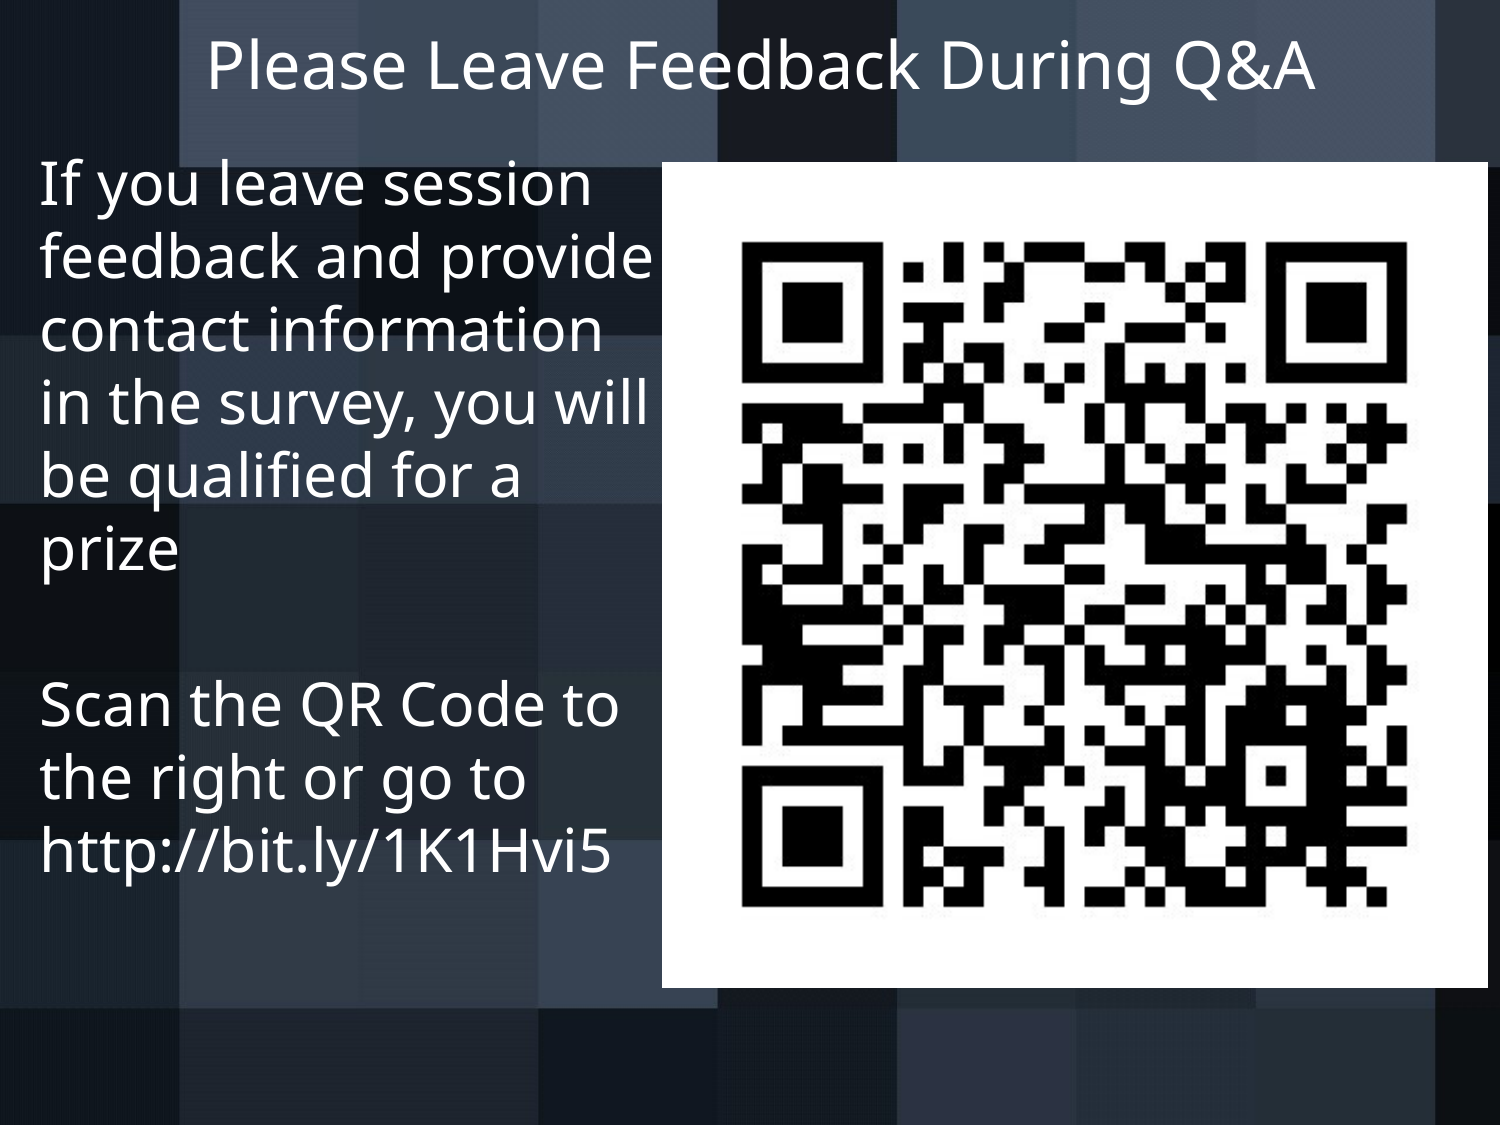

# Please Leave Feedback During Q&A
If you leave session feedback and provide contact information in the survey, you will be qualified for a prize
Scan the QR Code to the right or go to http://bit.ly/1K1Hvi5